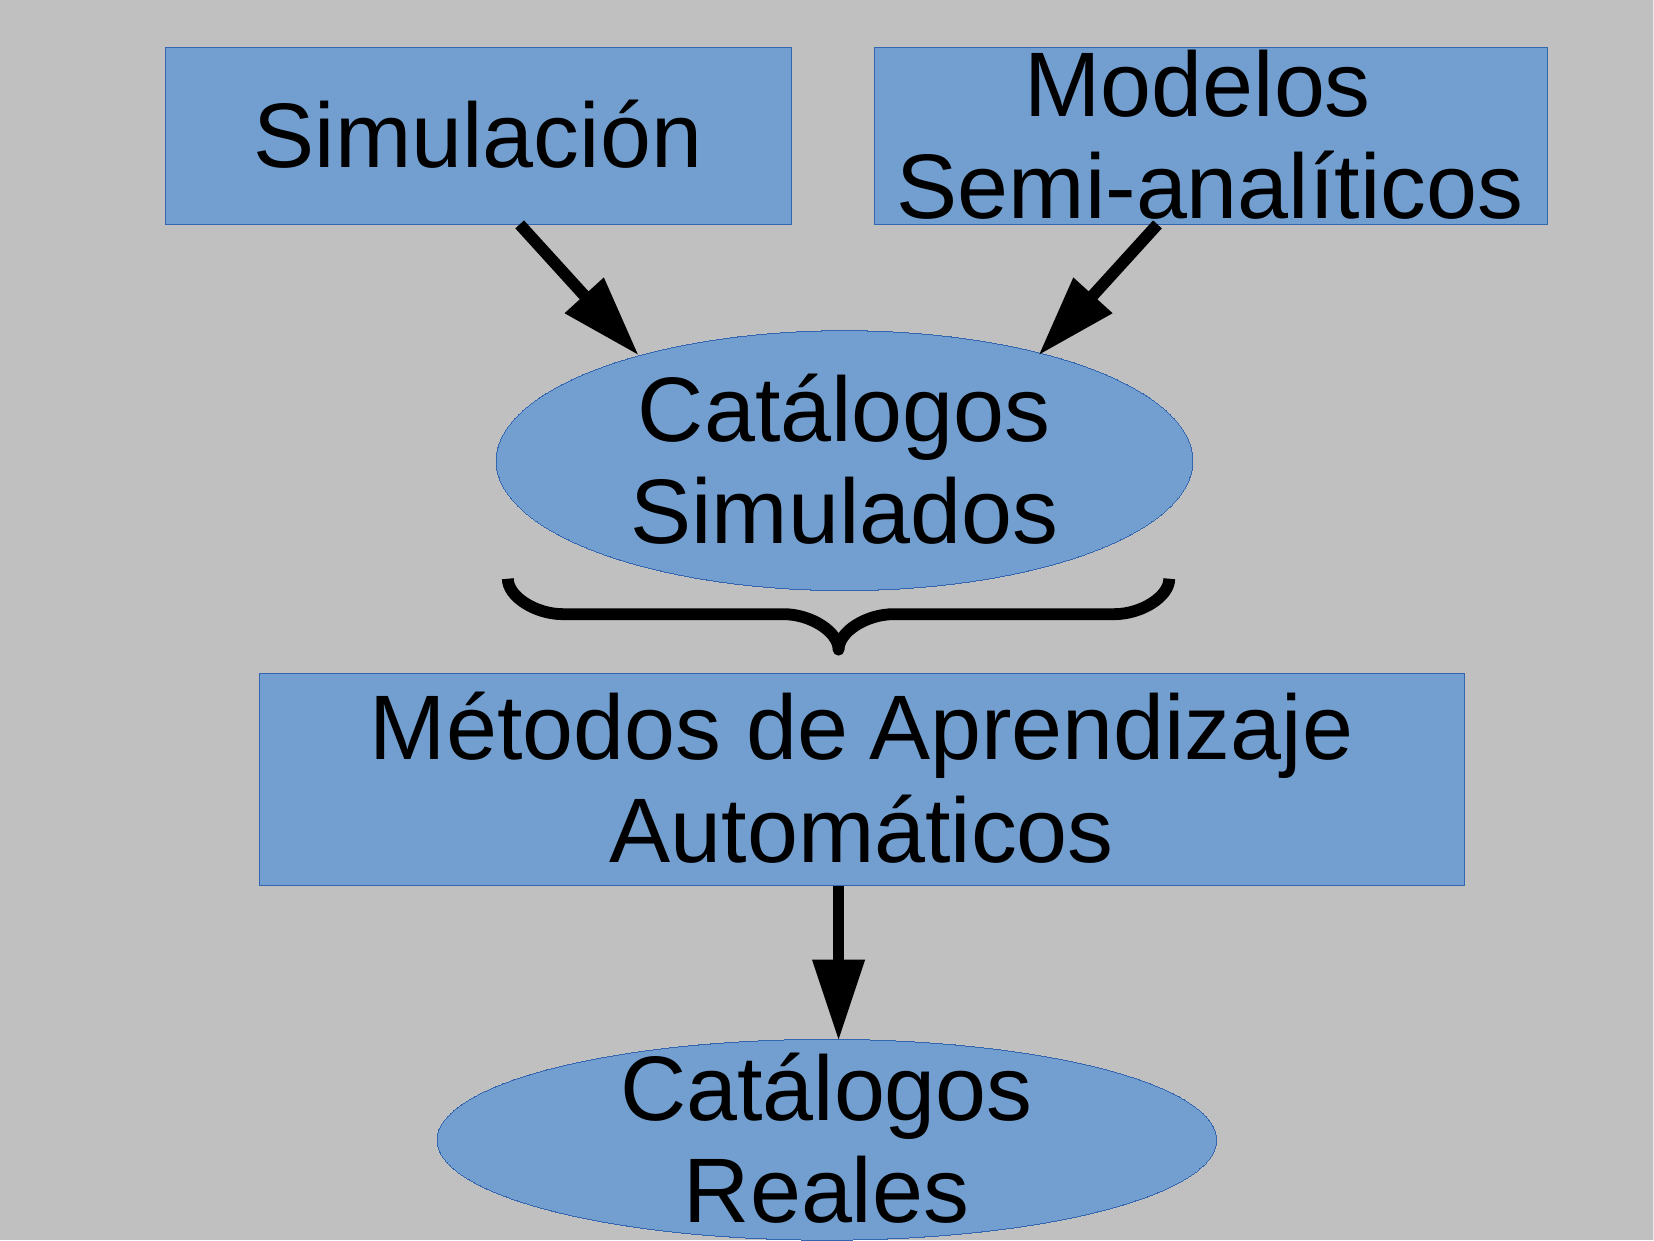

Simulación
Modelos
Semi-analíticos
Catálogos
Simulados
Métodos de Aprendizaje
Automáticos
Catálogos
Reales